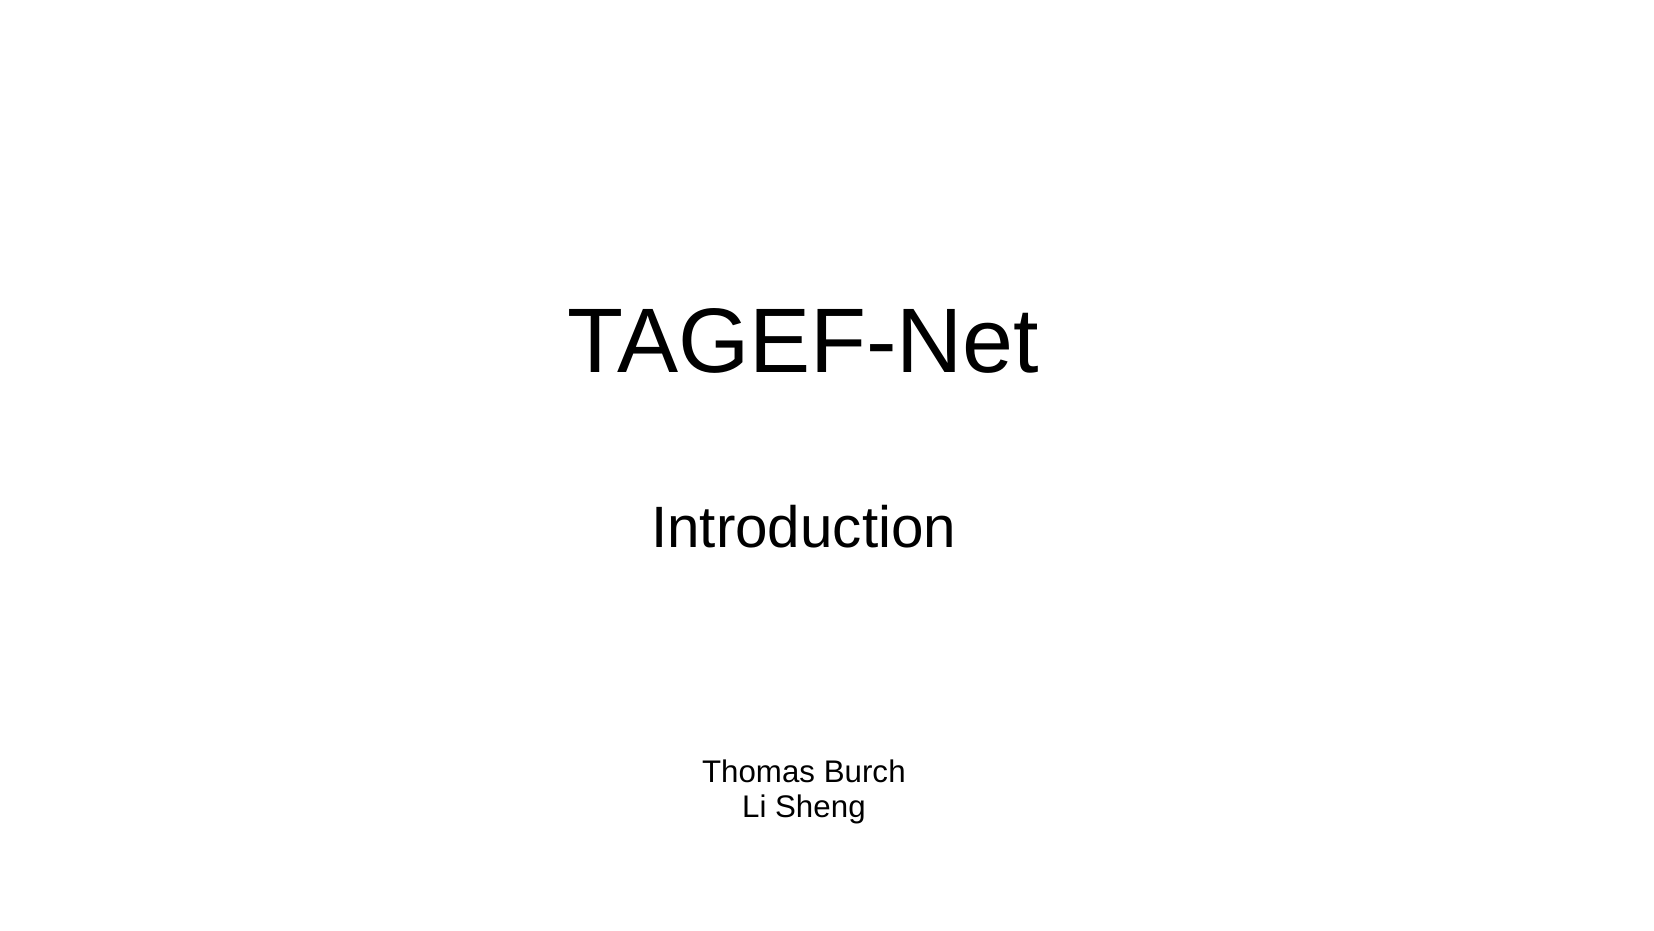

# TAGEF-Net Introduction Thomas Burch Li Sheng